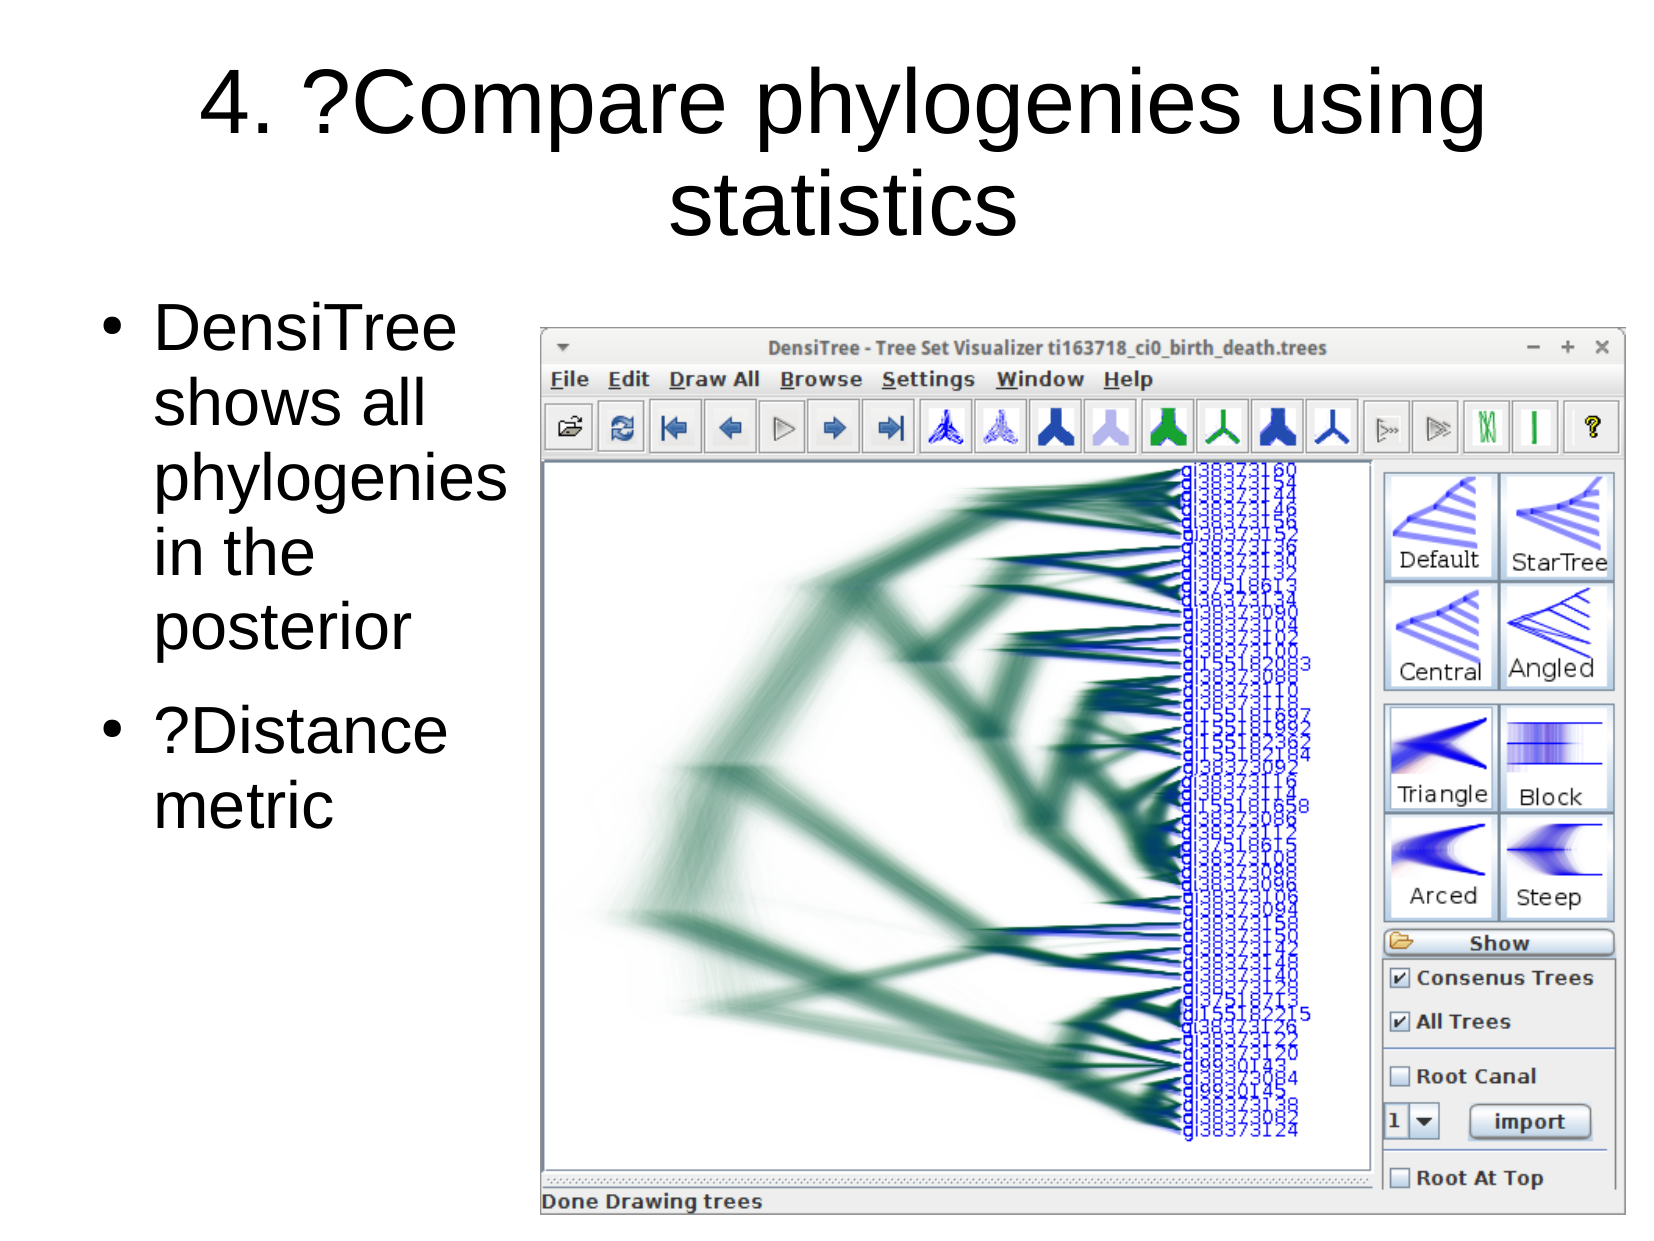

# 4. ?Compare phylogenies using statistics
DensiTree shows all phylogenies in the posterior
?Distance metric